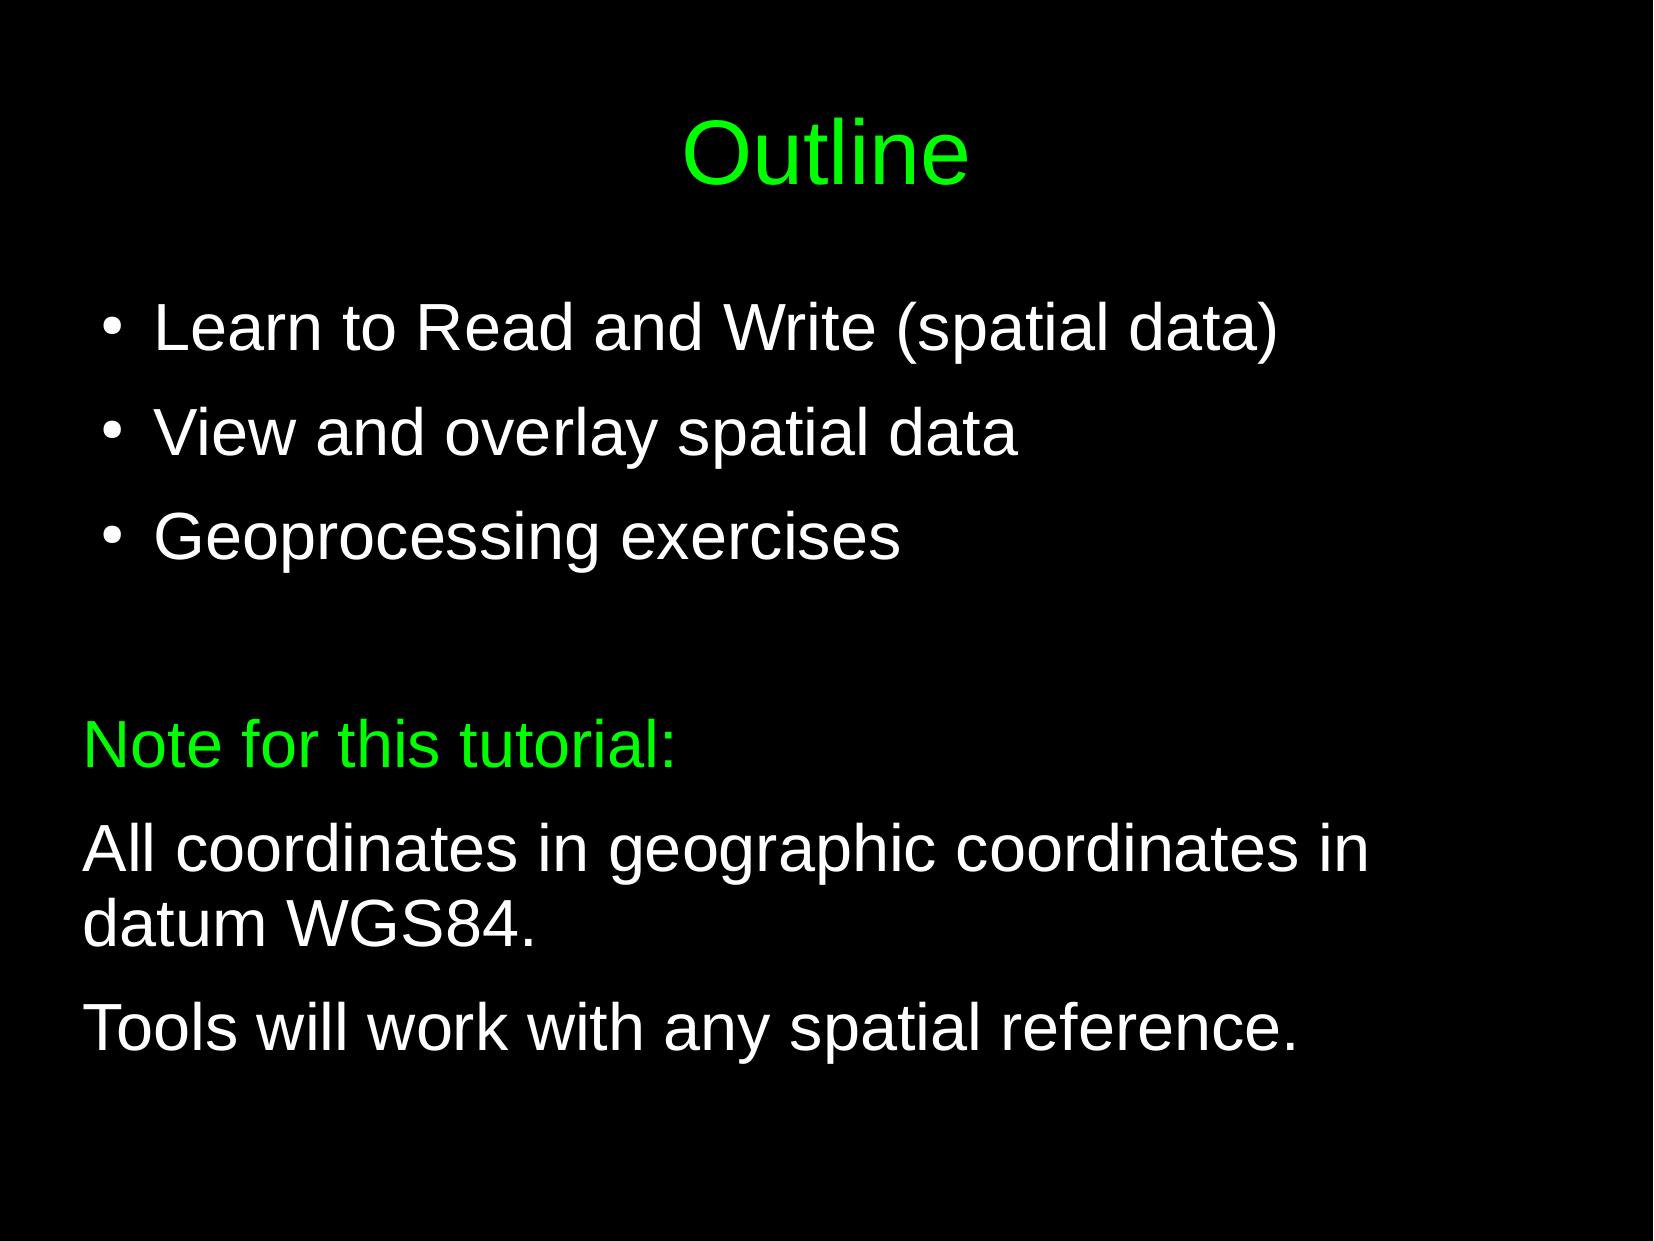

# Outline
Learn to Read and Write (spatial data)
View and overlay spatial data
Geoprocessing exercises
Note for this tutorial:
All coordinates in geographic coordinates in datum WGS84.
Tools will work with any spatial reference.